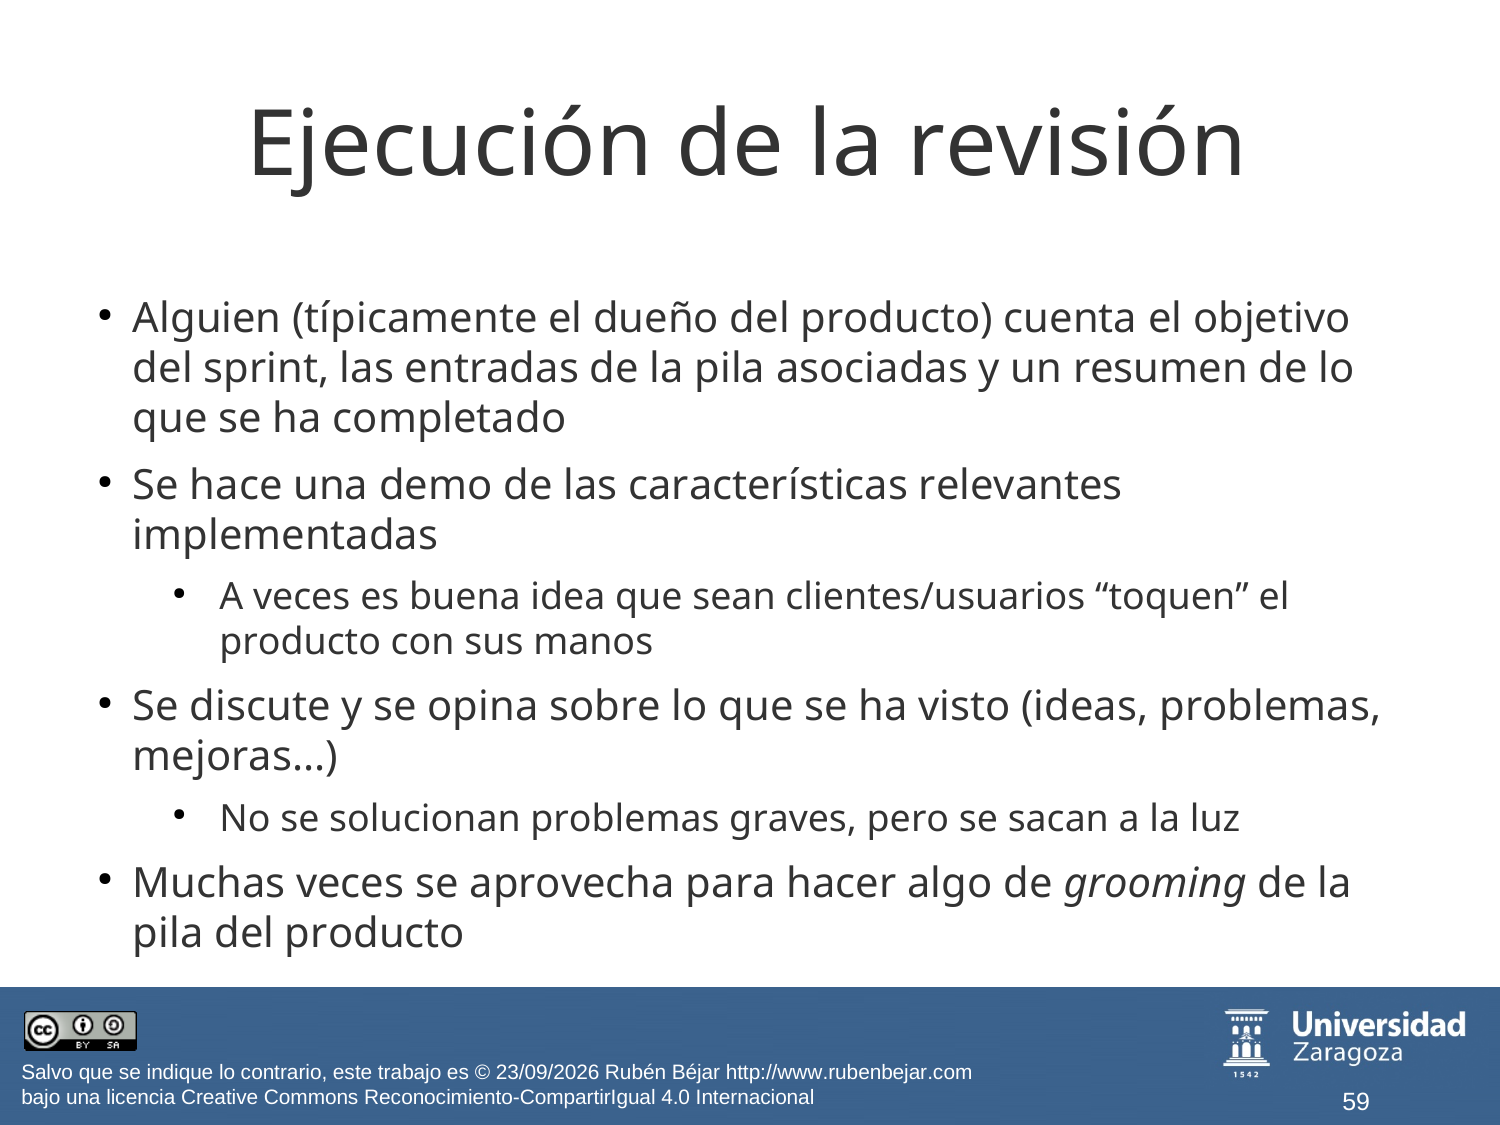

# Ejecución de la revisión
Alguien (típicamente el dueño del producto) cuenta el objetivo del sprint, las entradas de la pila asociadas y un resumen de lo que se ha completado
Se hace una demo de las características relevantes implementadas
A veces es buena idea que sean clientes/usuarios “toquen” el producto con sus manos
Se discute y se opina sobre lo que se ha visto (ideas, problemas, mejoras...)
No se solucionan problemas graves, pero se sacan a la luz
Muchas veces se aprovecha para hacer algo de grooming de la pila del producto